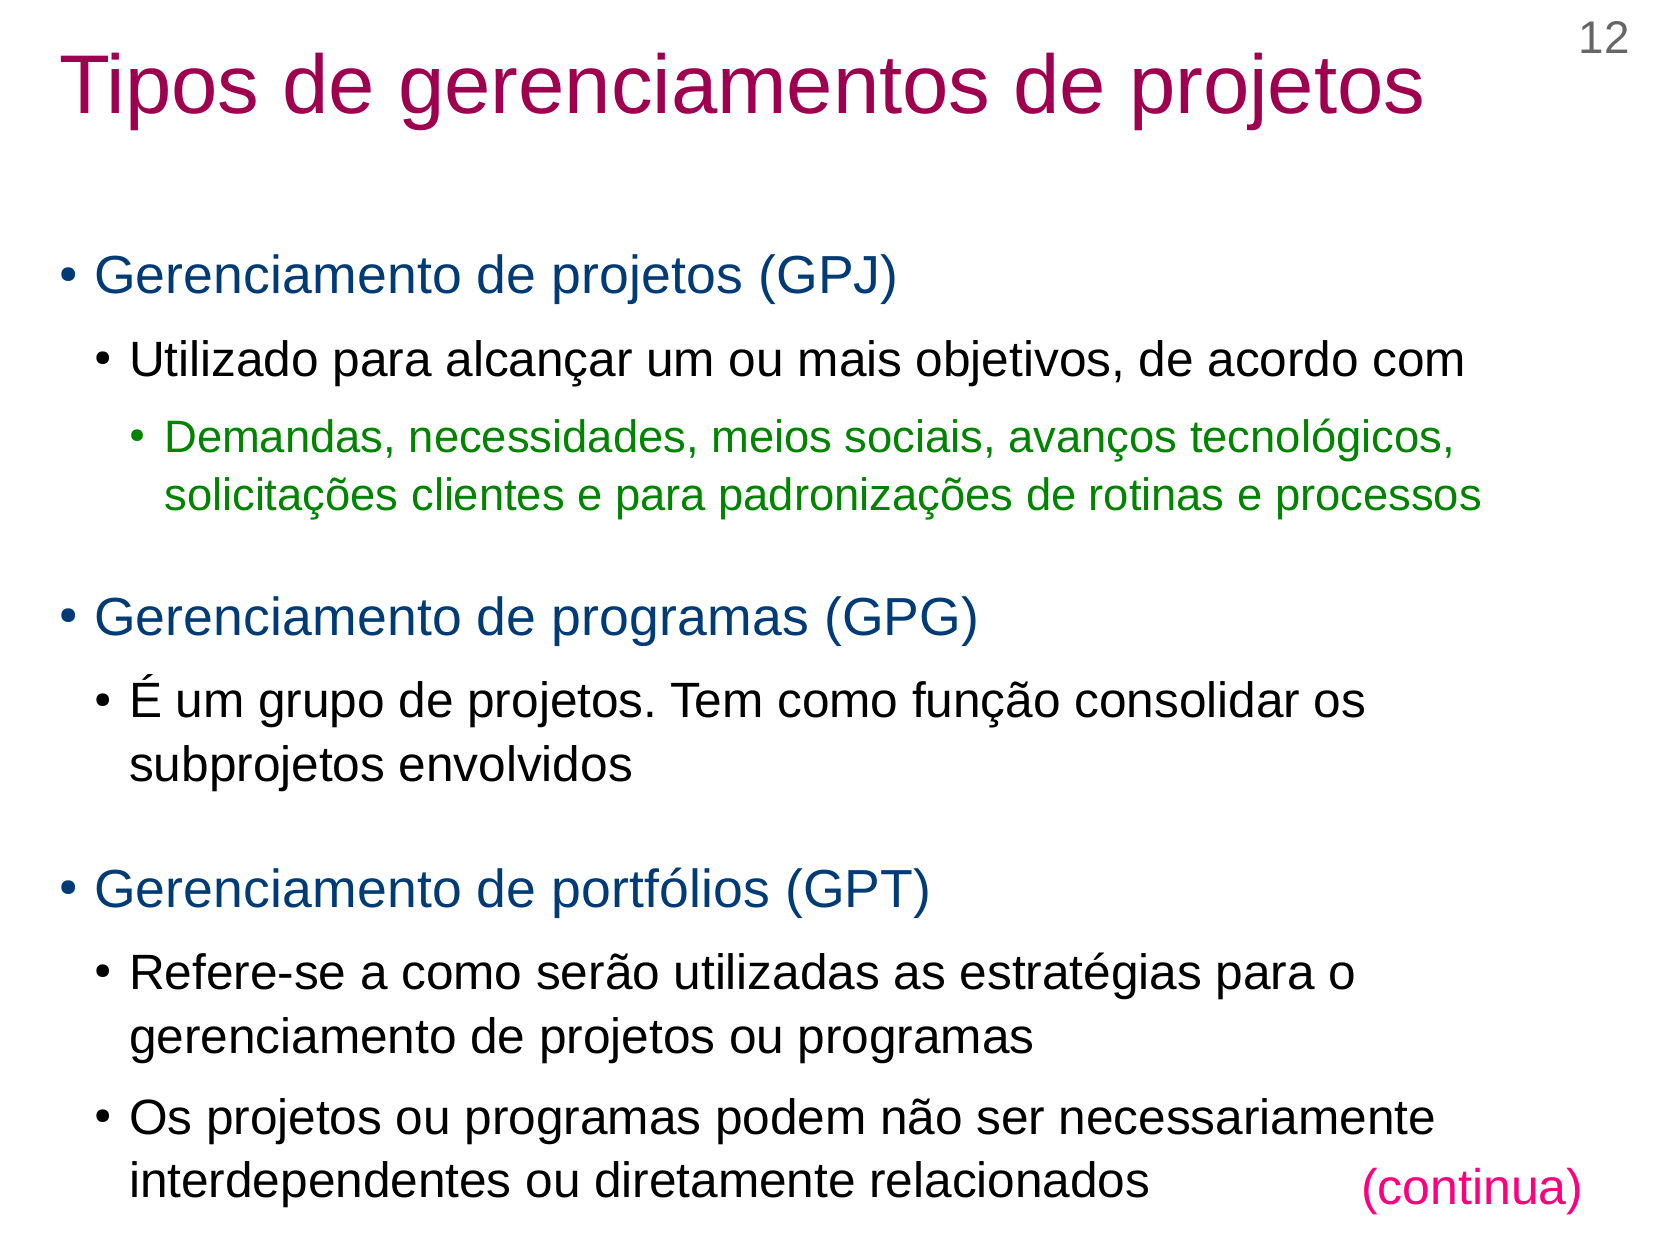

12
# Tipos de gerenciamentos de projetos
Gerenciamento de projetos (GPJ)
Utilizado para alcançar um ou mais objetivos, de acordo com
Demandas, necessidades, meios sociais, avanços tecnológicos, solicitações clientes e para padronizações de rotinas e processos
Gerenciamento de programas (GPG)
É um grupo de projetos. Tem como função consolidar os subprojetos envolvidos
Gerenciamento de portfólios (GPT)
Refere-se a como serão utilizadas as estratégias para o gerenciamento de projetos ou programas
Os projetos ou programas podem não ser necessariamente interdependentes ou diretamente relacionados
(continua)